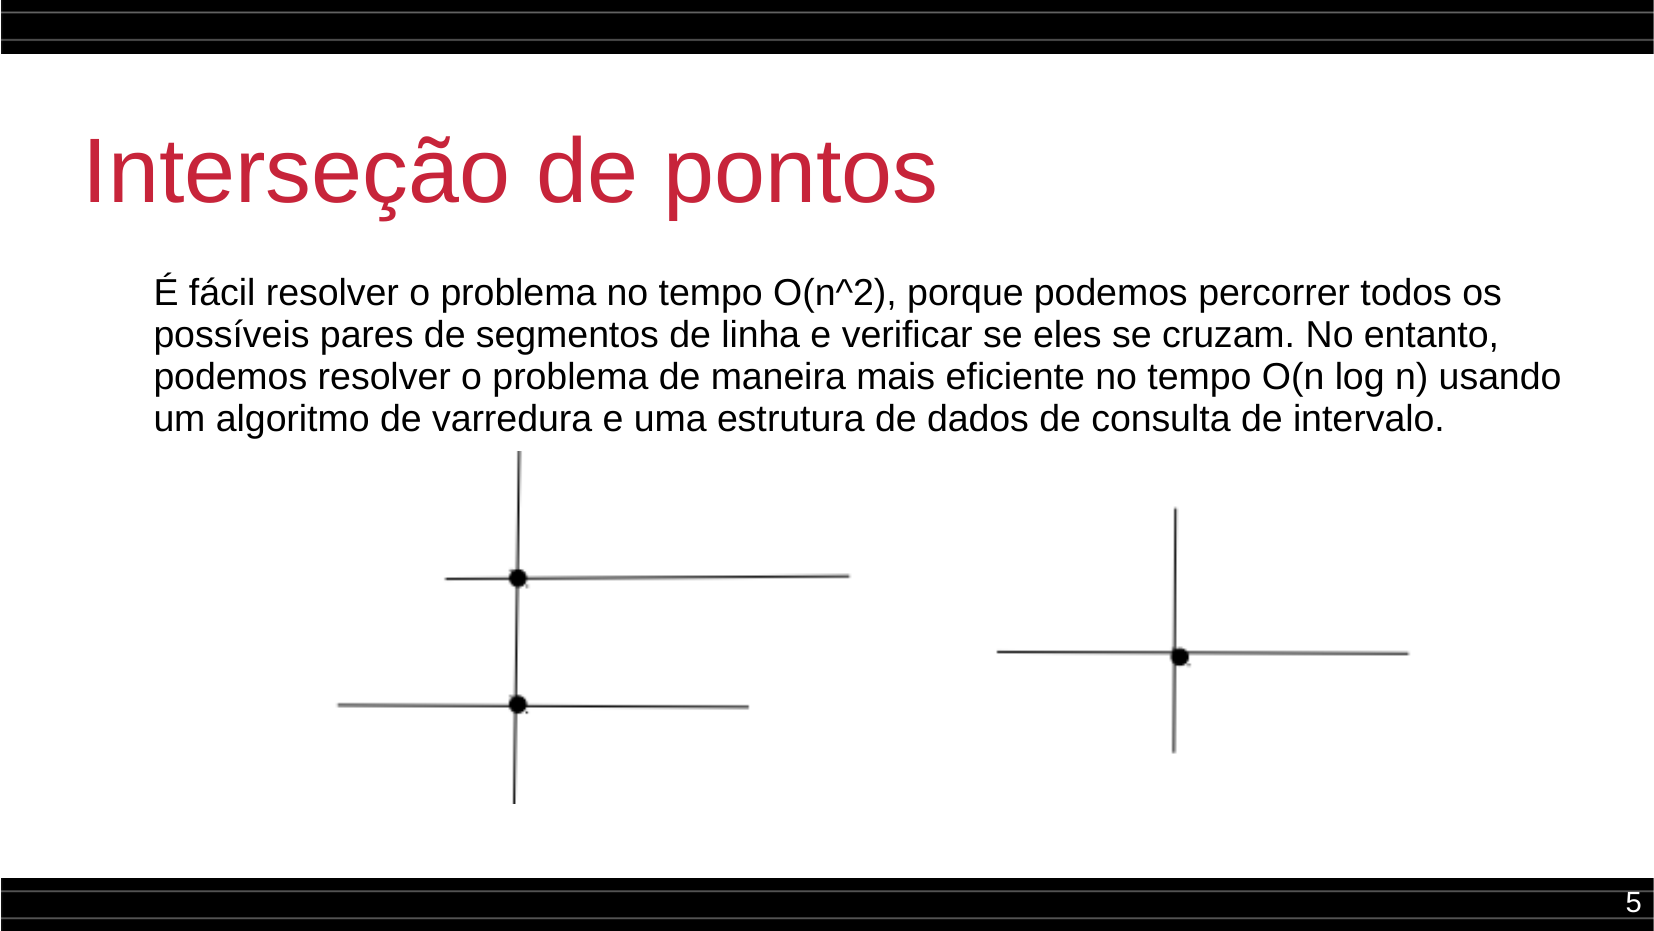

# Interseção de pontos
É fácil resolver o problema no tempo O(n^2), porque podemos percorrer todos os possíveis pares de segmentos de linha e verificar se eles se cruzam. No entanto, podemos resolver o problema de maneira mais eficiente no tempo O(n log n) usando um algoritmo de varredura e uma estrutura de dados de consulta de intervalo.